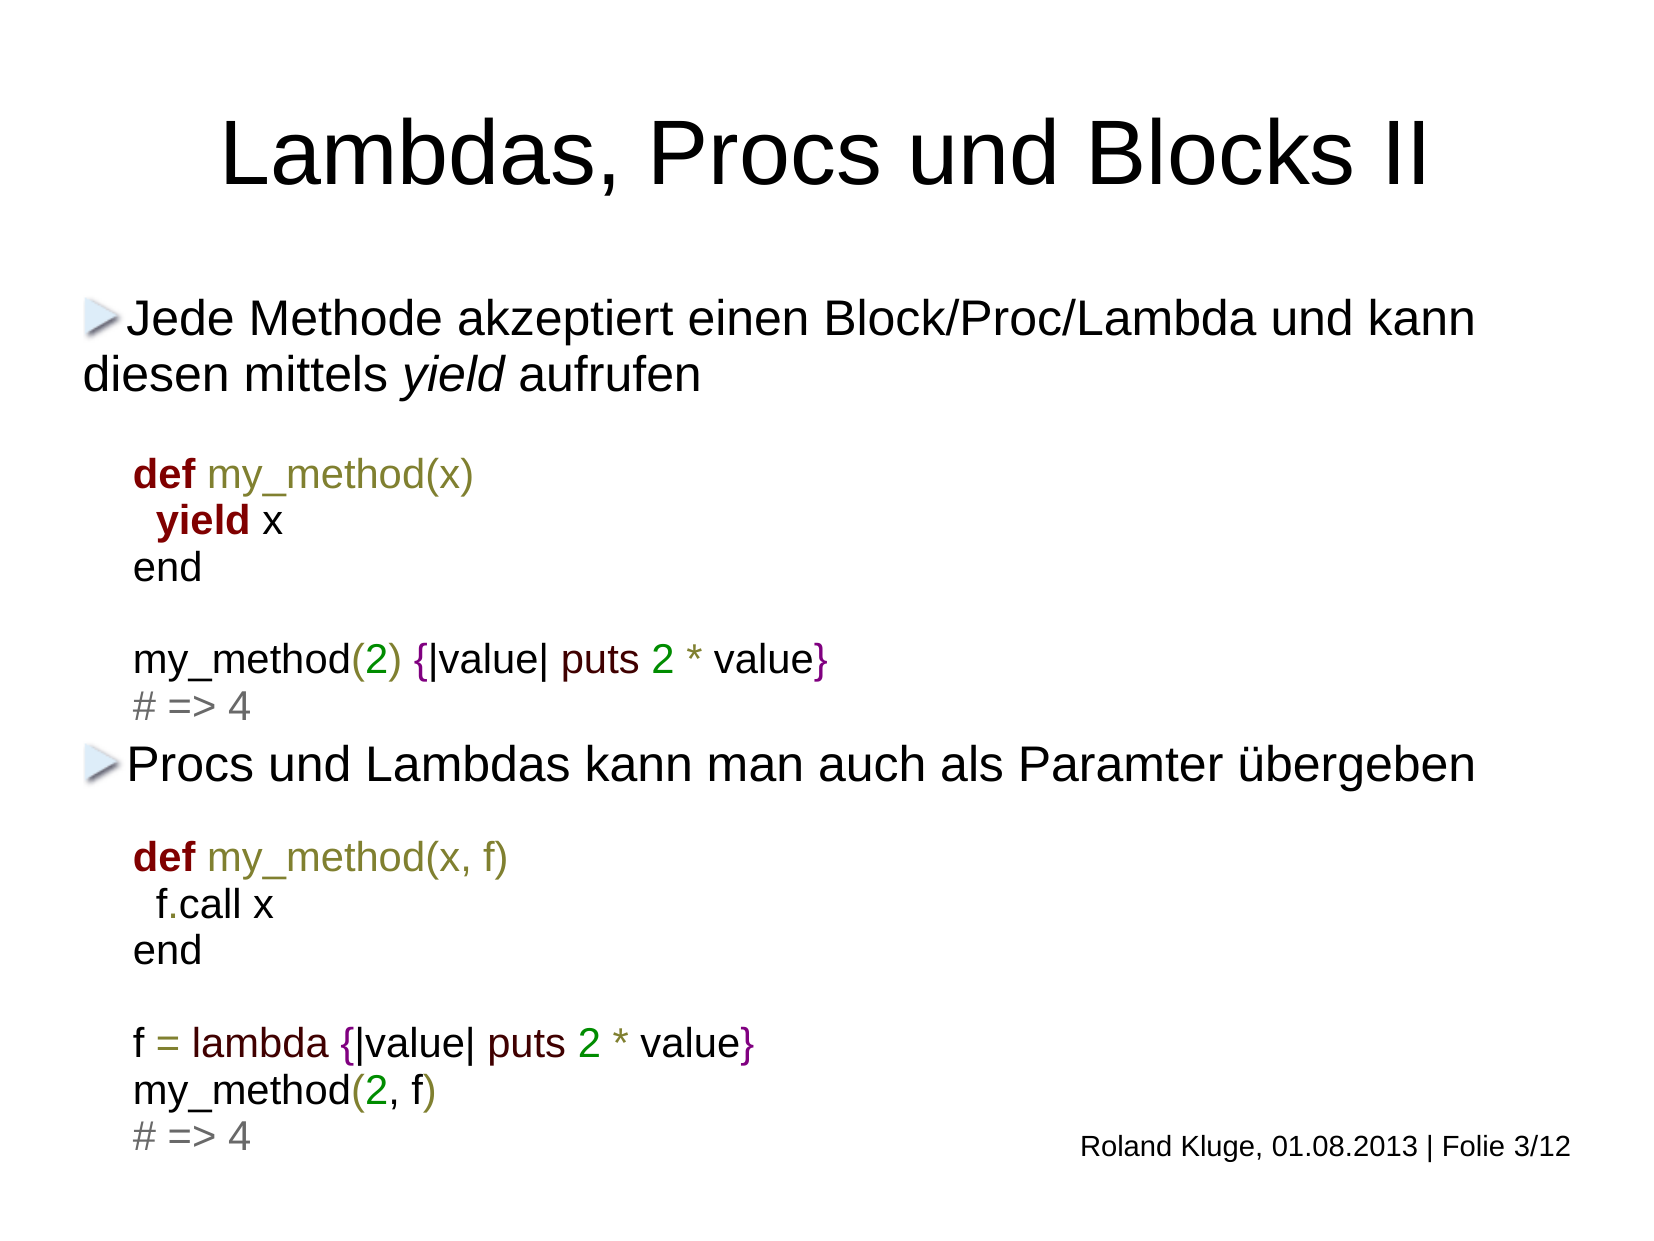

# Lambdas, Procs und Blocks II
Jede Methode akzeptiert einen Block/Proc/Lambda und kann diesen mittels yield aufrufen
Procs und Lambdas kann man auch als Paramter übergeben
def my_method(x)
 yield x
end
my_method(2) {|value| puts 2 * value}
# => 4
def my_method(x, f)
 f.call x
end
f = lambda {|value| puts 2 * value}
my_method(2, f)
# => 4